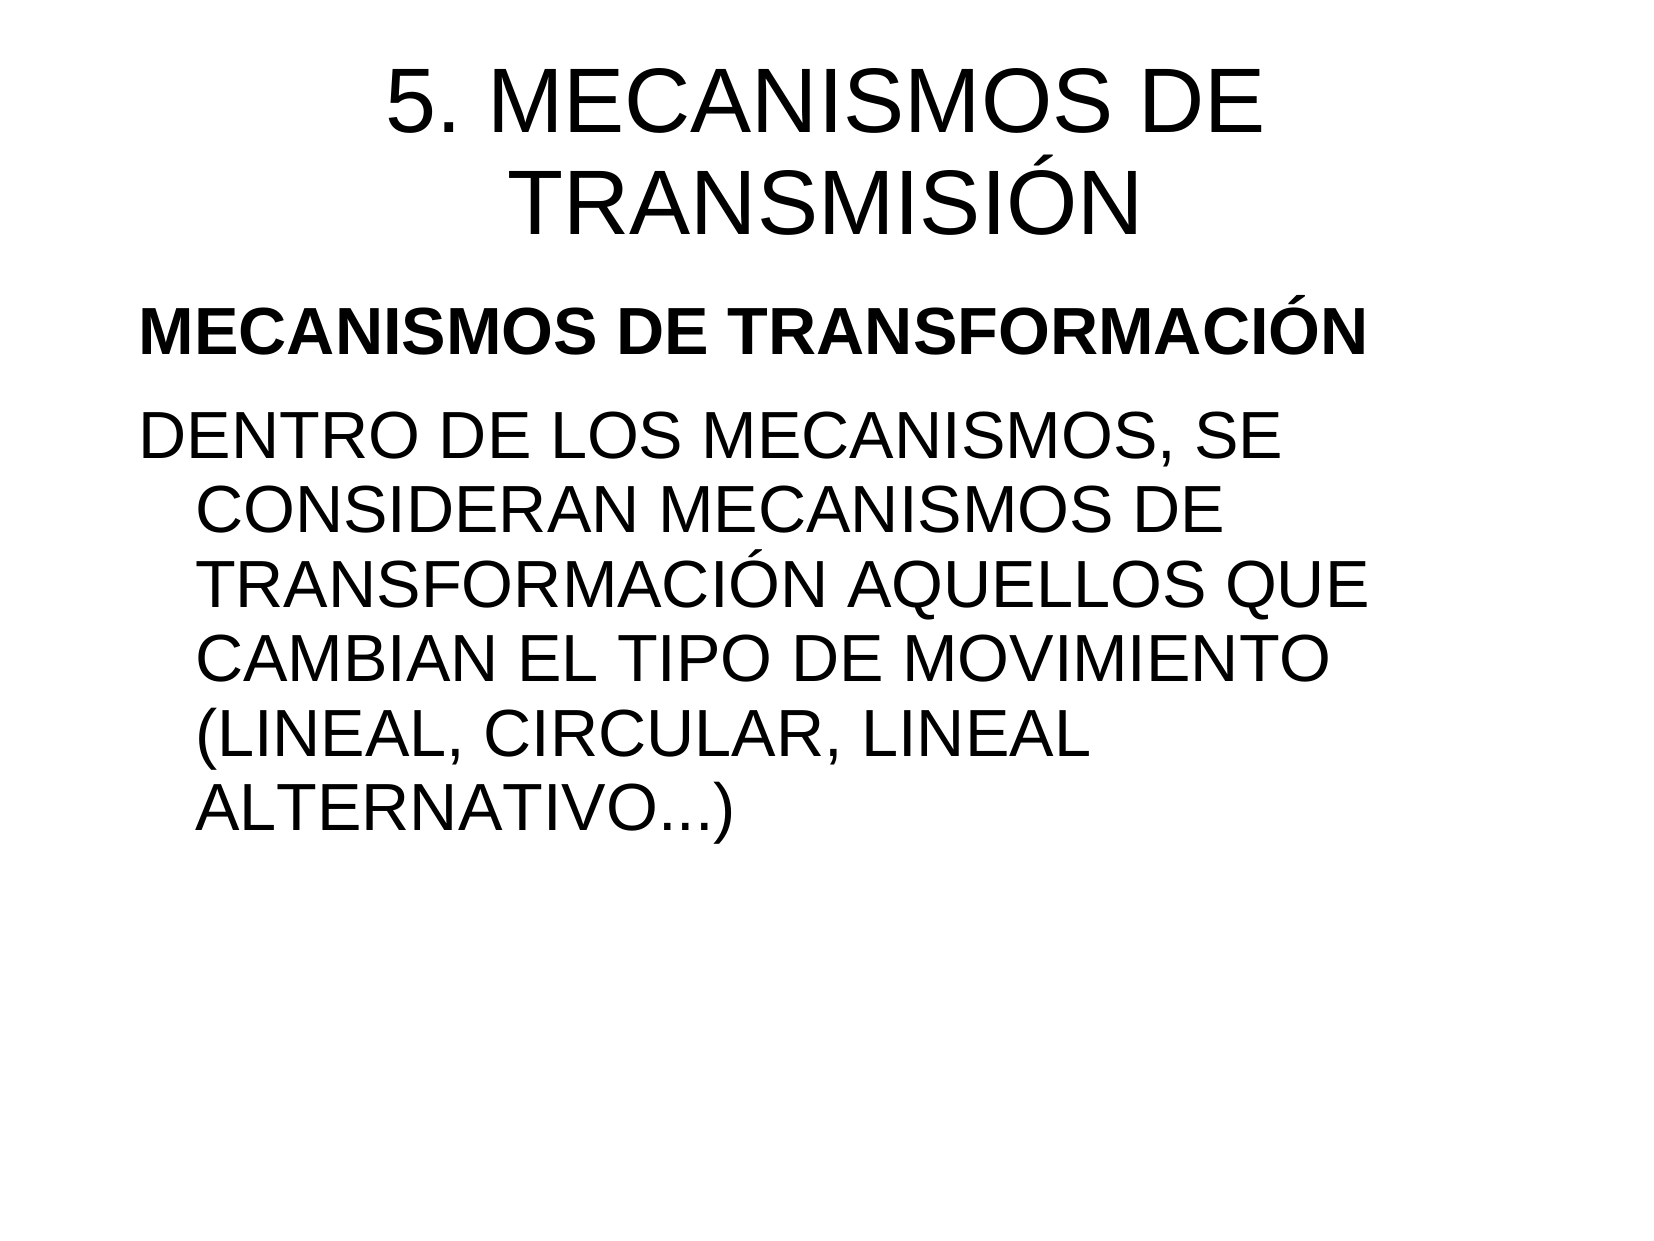

# 5. MECANISMOS DE TRANSMISIÓN
MECANISMOS DE TRANSFORMACIÓN
DENTRO DE LOS MECANISMOS, SE CONSIDERAN MECANISMOS DE TRANSFORMACIÓN AQUELLOS QUE CAMBIAN EL TIPO DE MOVIMIENTO (LINEAL, CIRCULAR, LINEAL ALTERNATIVO...)